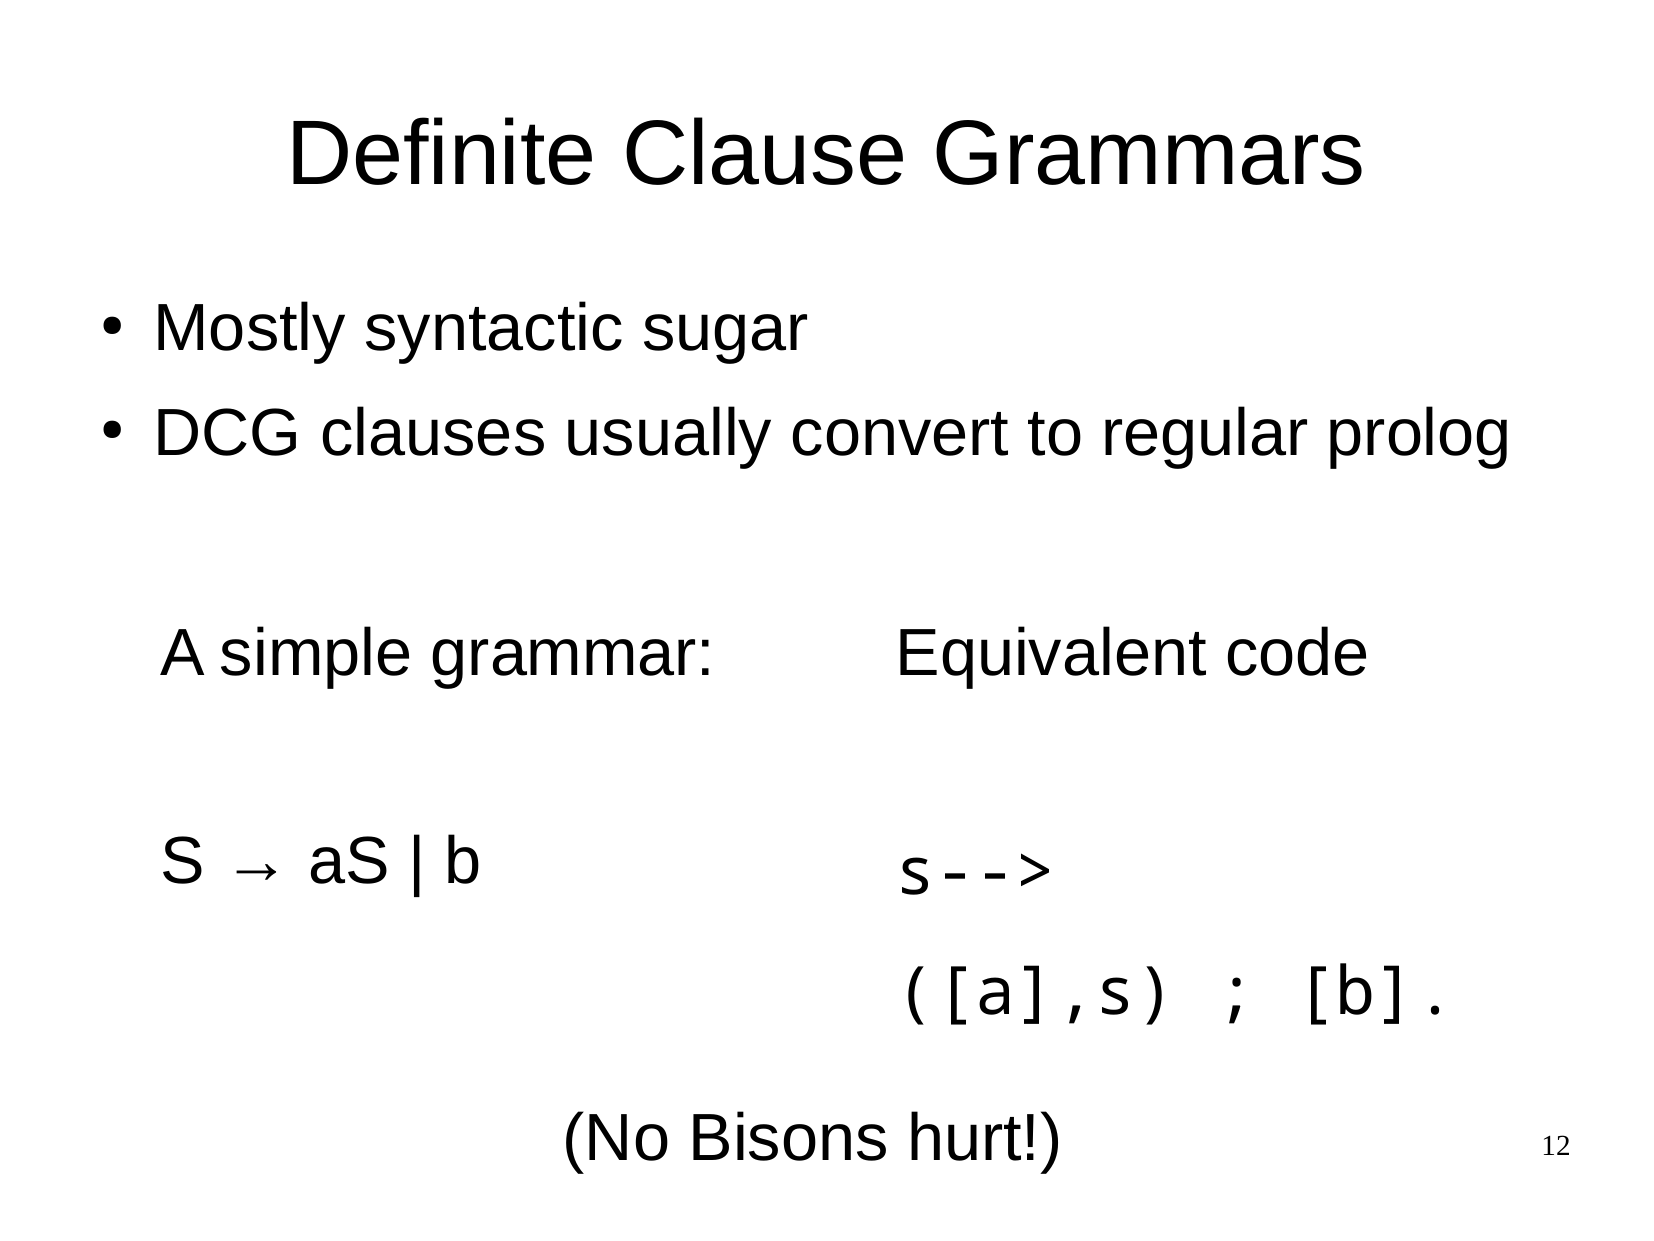

# Definite Clause Grammars
Mostly syntactic sugar
DCG clauses usually convert to regular prolog
A simple grammar:
S → aS | b
Equivalent code
s-->
([a],s) ; [b].
(No Bisons hurt!)
12